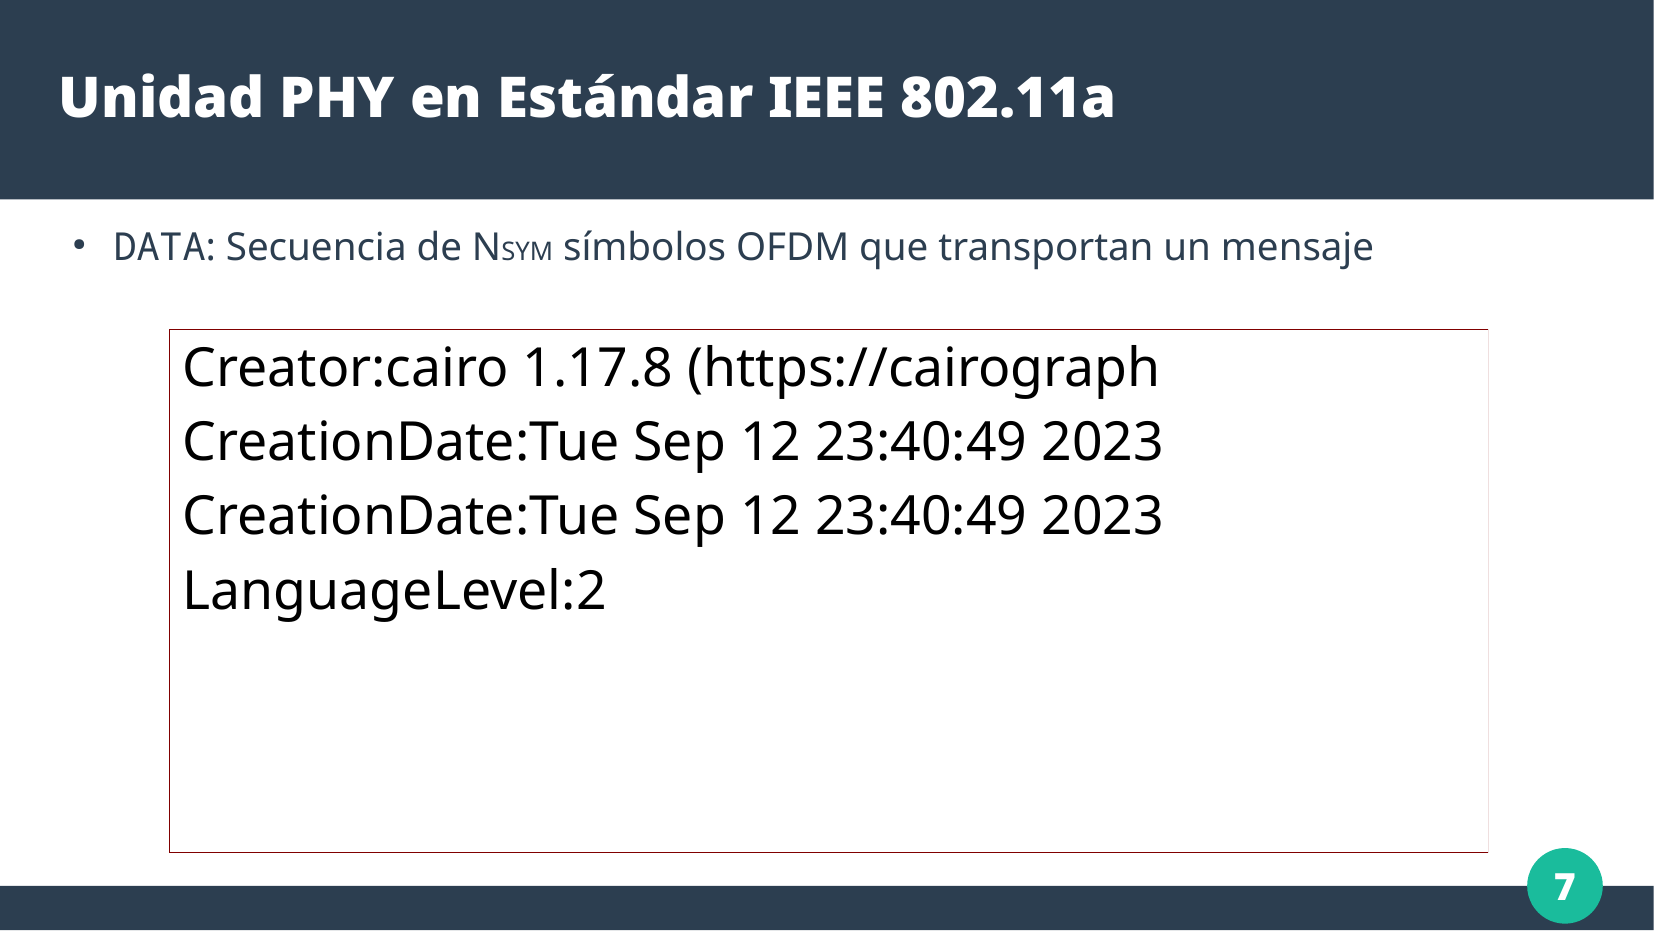

# Unidad PHY en Estándar IEEE 802.11a
DATA: Secuencia de NSYM símbolos OFDM que transportan un mensaje